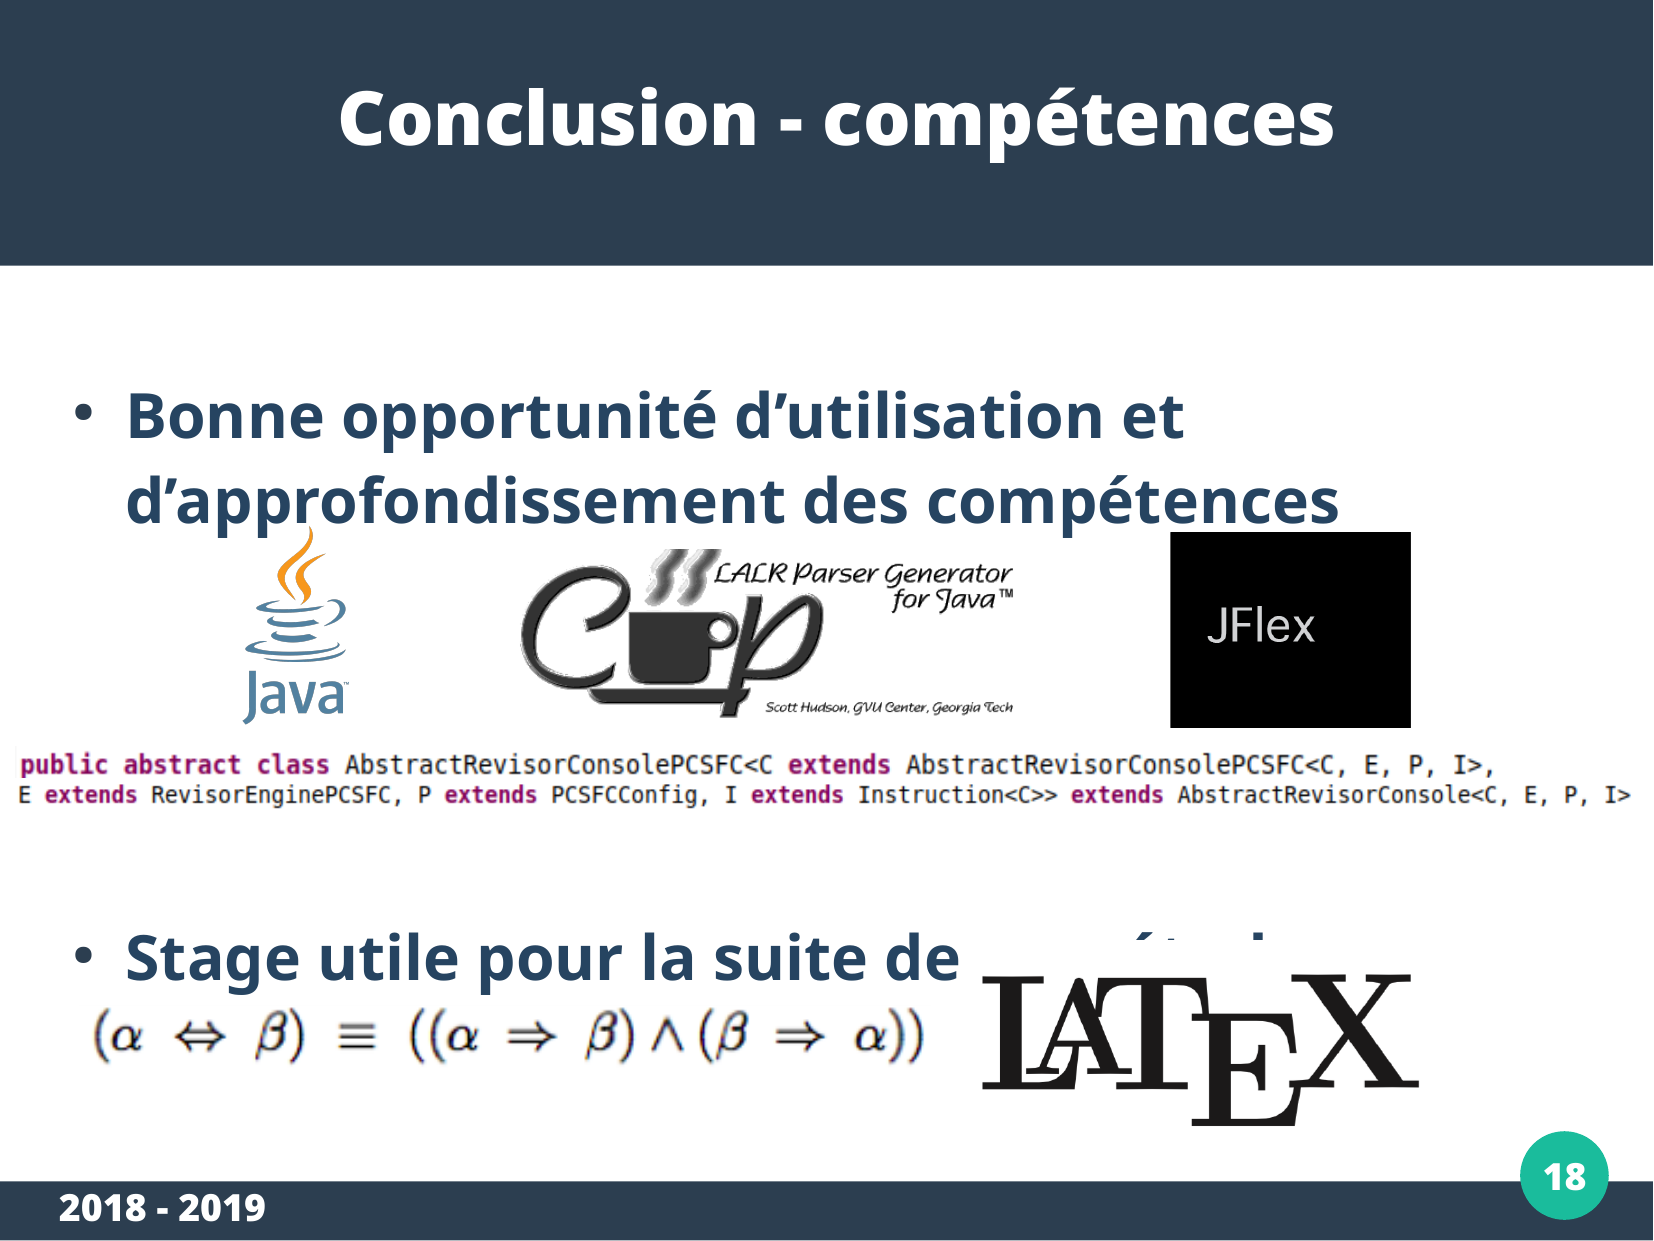

# Conclusion - compétences
Bonne opportunité d’utilisation et d’approfondissement des compétences
Stage utile pour la suite de mes études
18
2018 - 2019